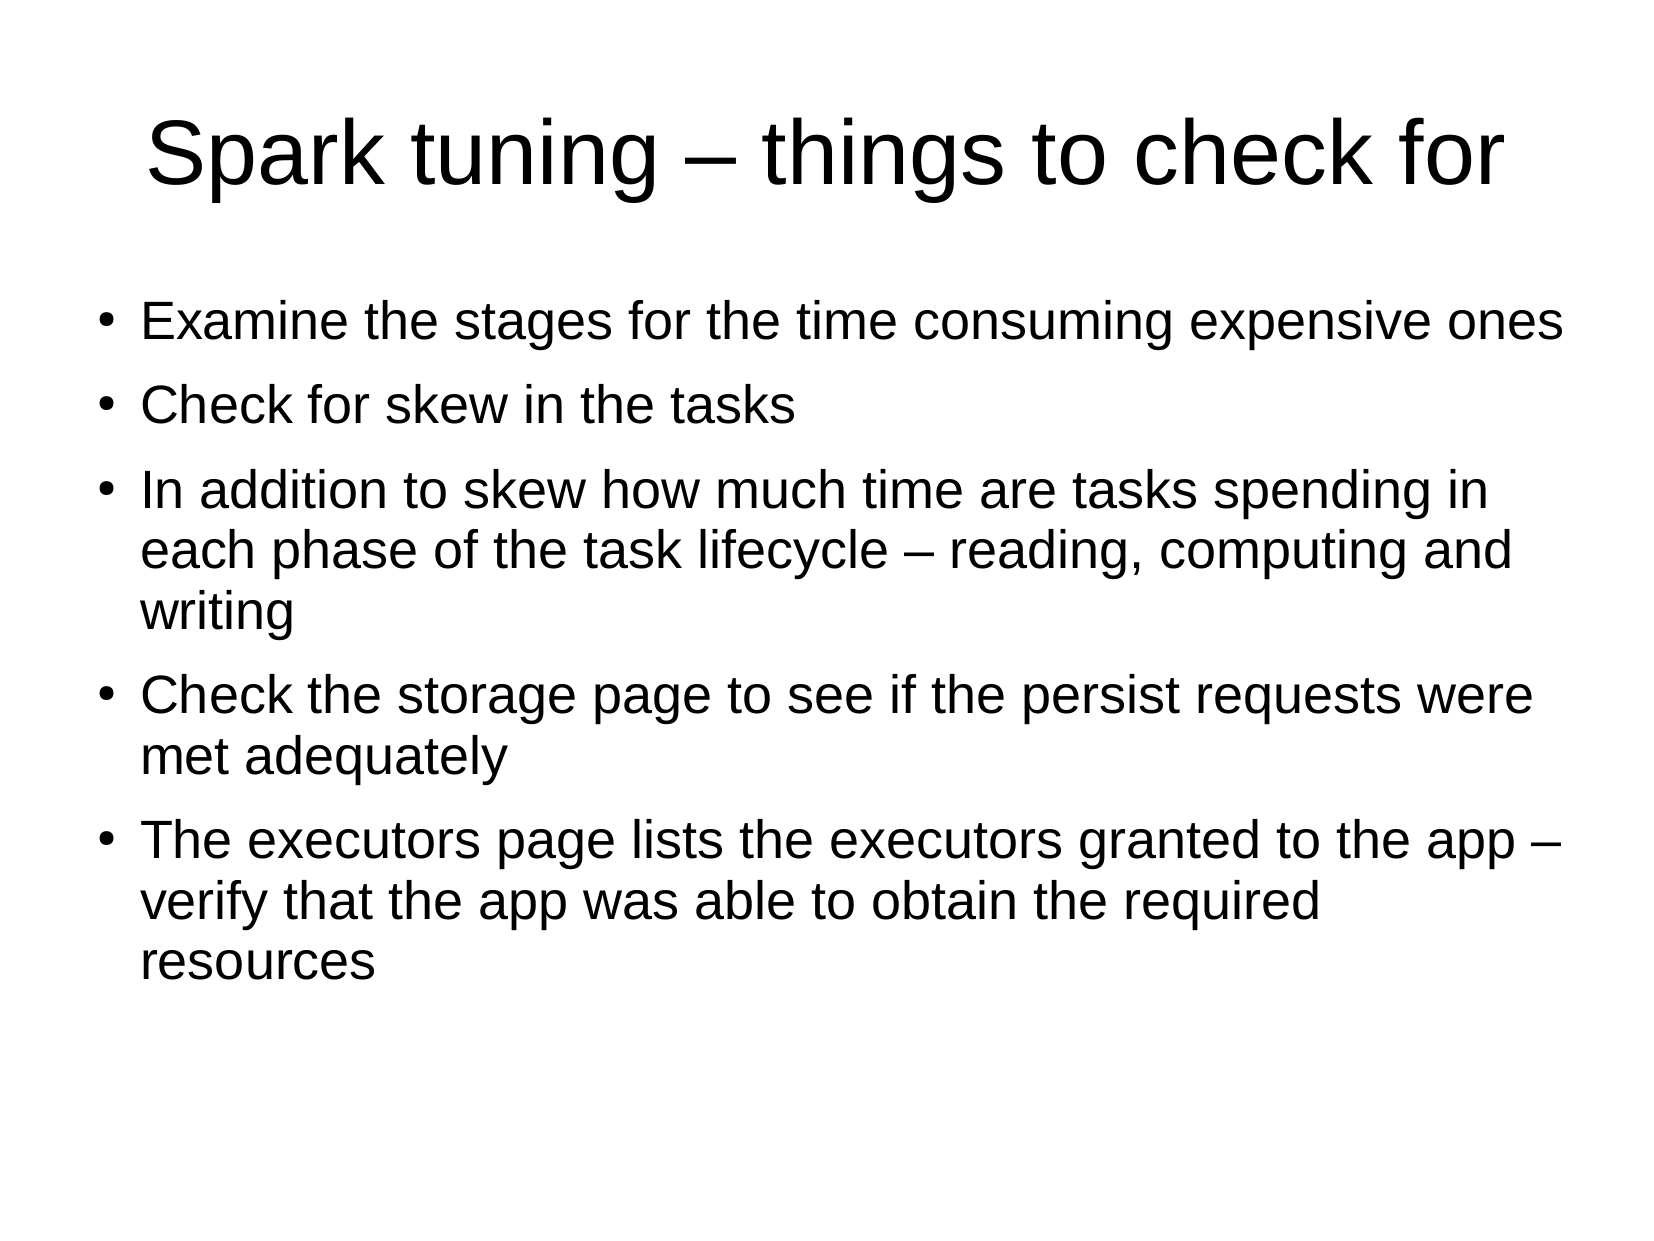

# Spark tuning – things to check for
Examine the stages for the time consuming expensive ones
Check for skew in the tasks
In addition to skew how much time are tasks spending in each phase of the task lifecycle – reading, computing and writing
Check the storage page to see if the persist requests were met adequately
The executors page lists the executors granted to the app – verify that the app was able to obtain the required resources